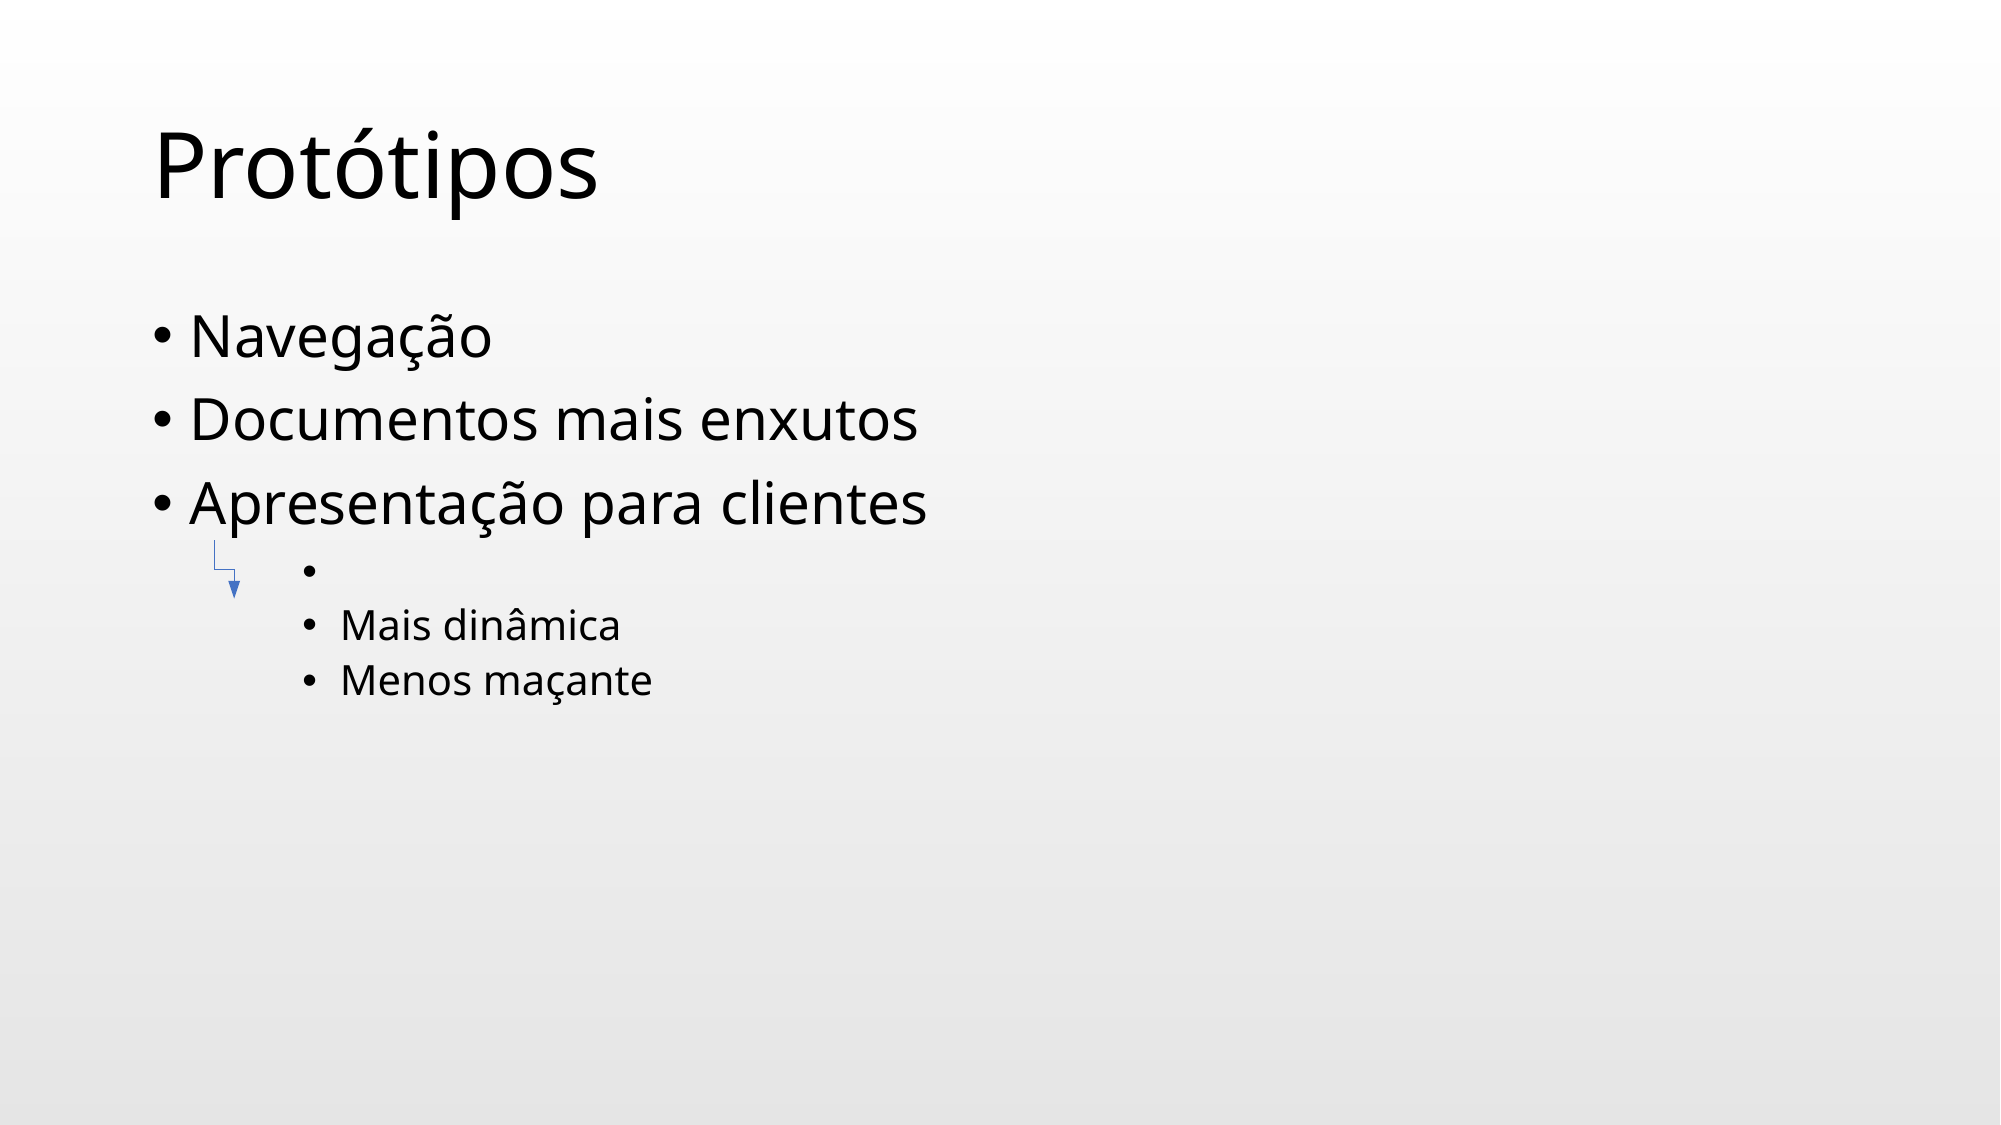

# Protótipos
Navegação
Documentos mais enxutos
Apresentação para clientes
Mais dinâmica
Menos maçante